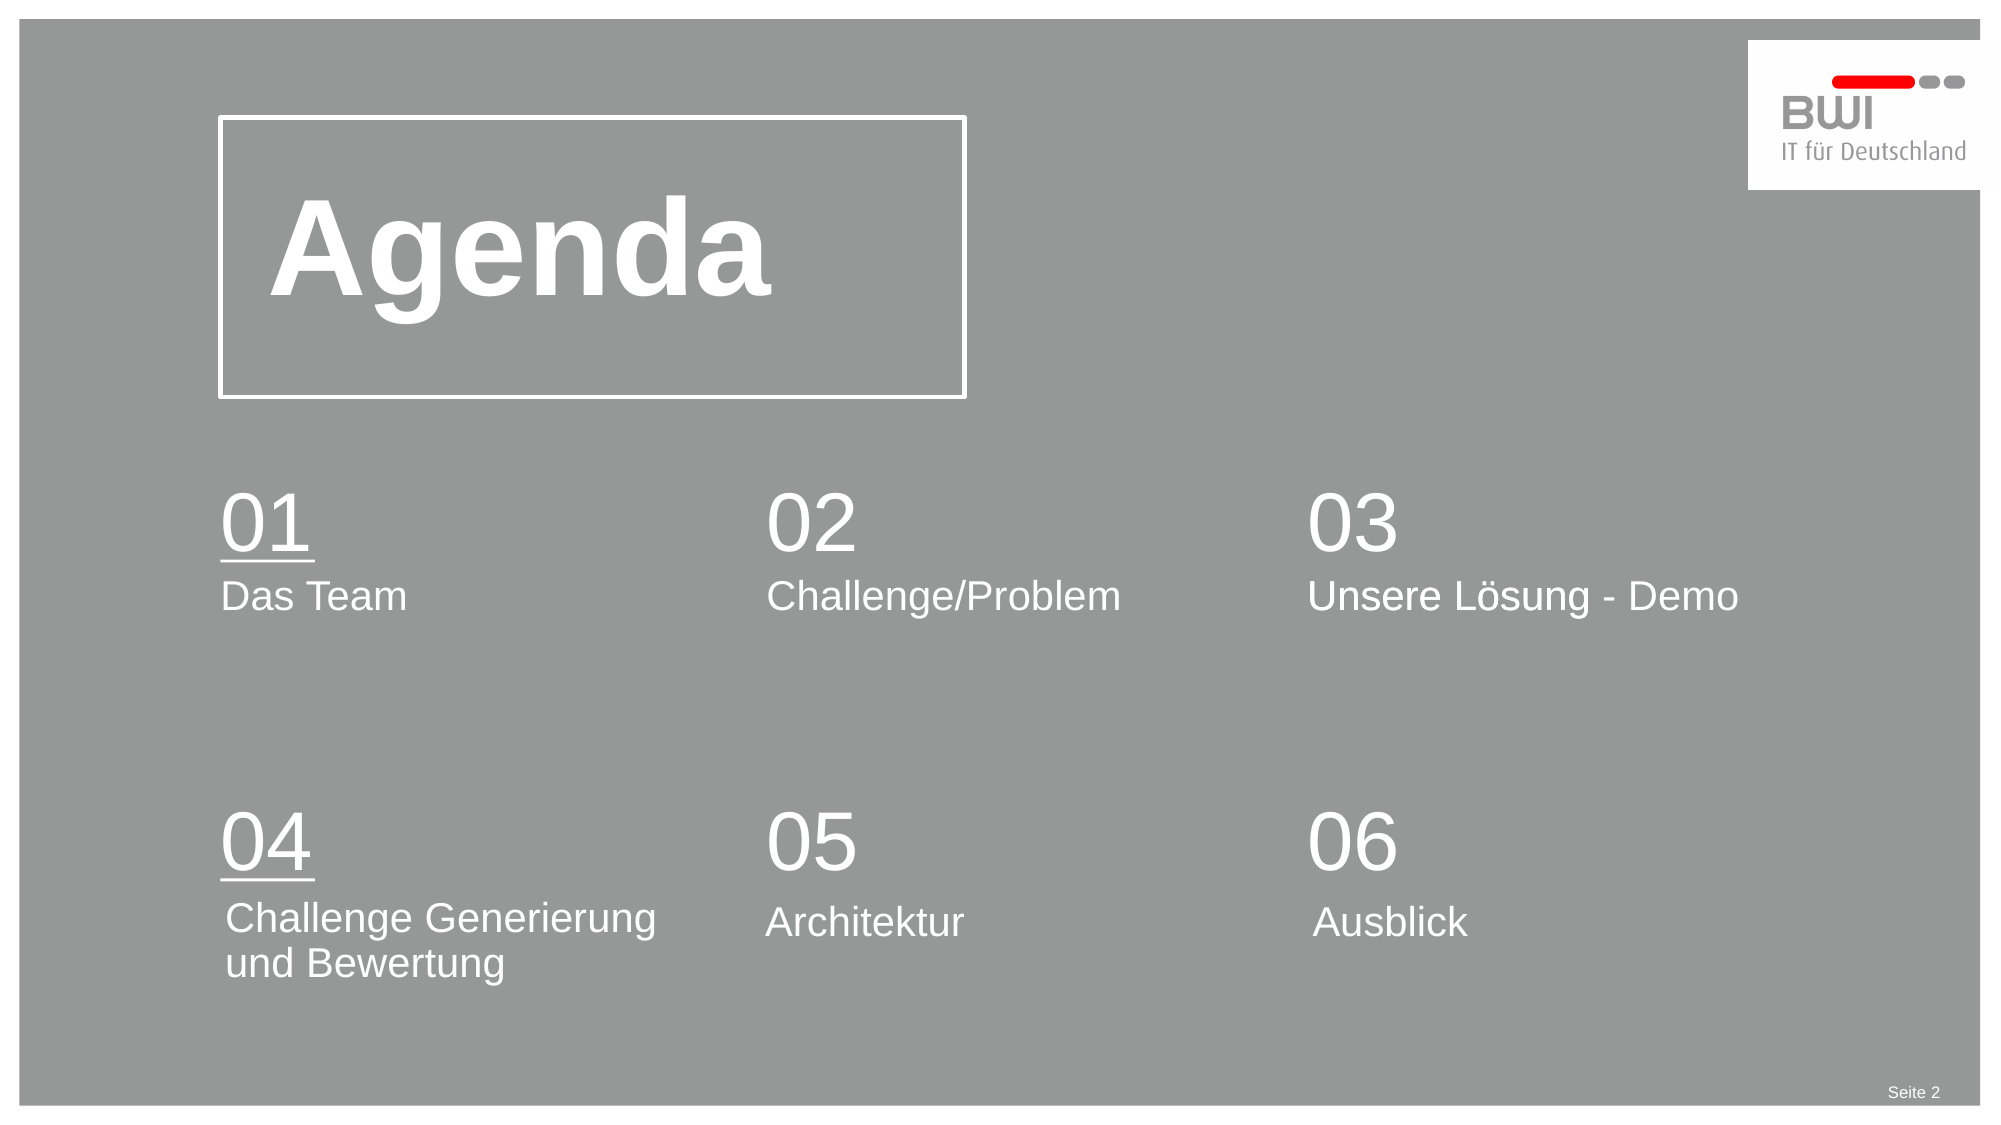

# Agenda
01
02
03
02
Das Team
Challenge/Problem
Unsere Lösung
Unsere Lösung - Demo
04
05
06
01
Challenge Generierung und Bewertung
Architektur
Ausblick
Seite